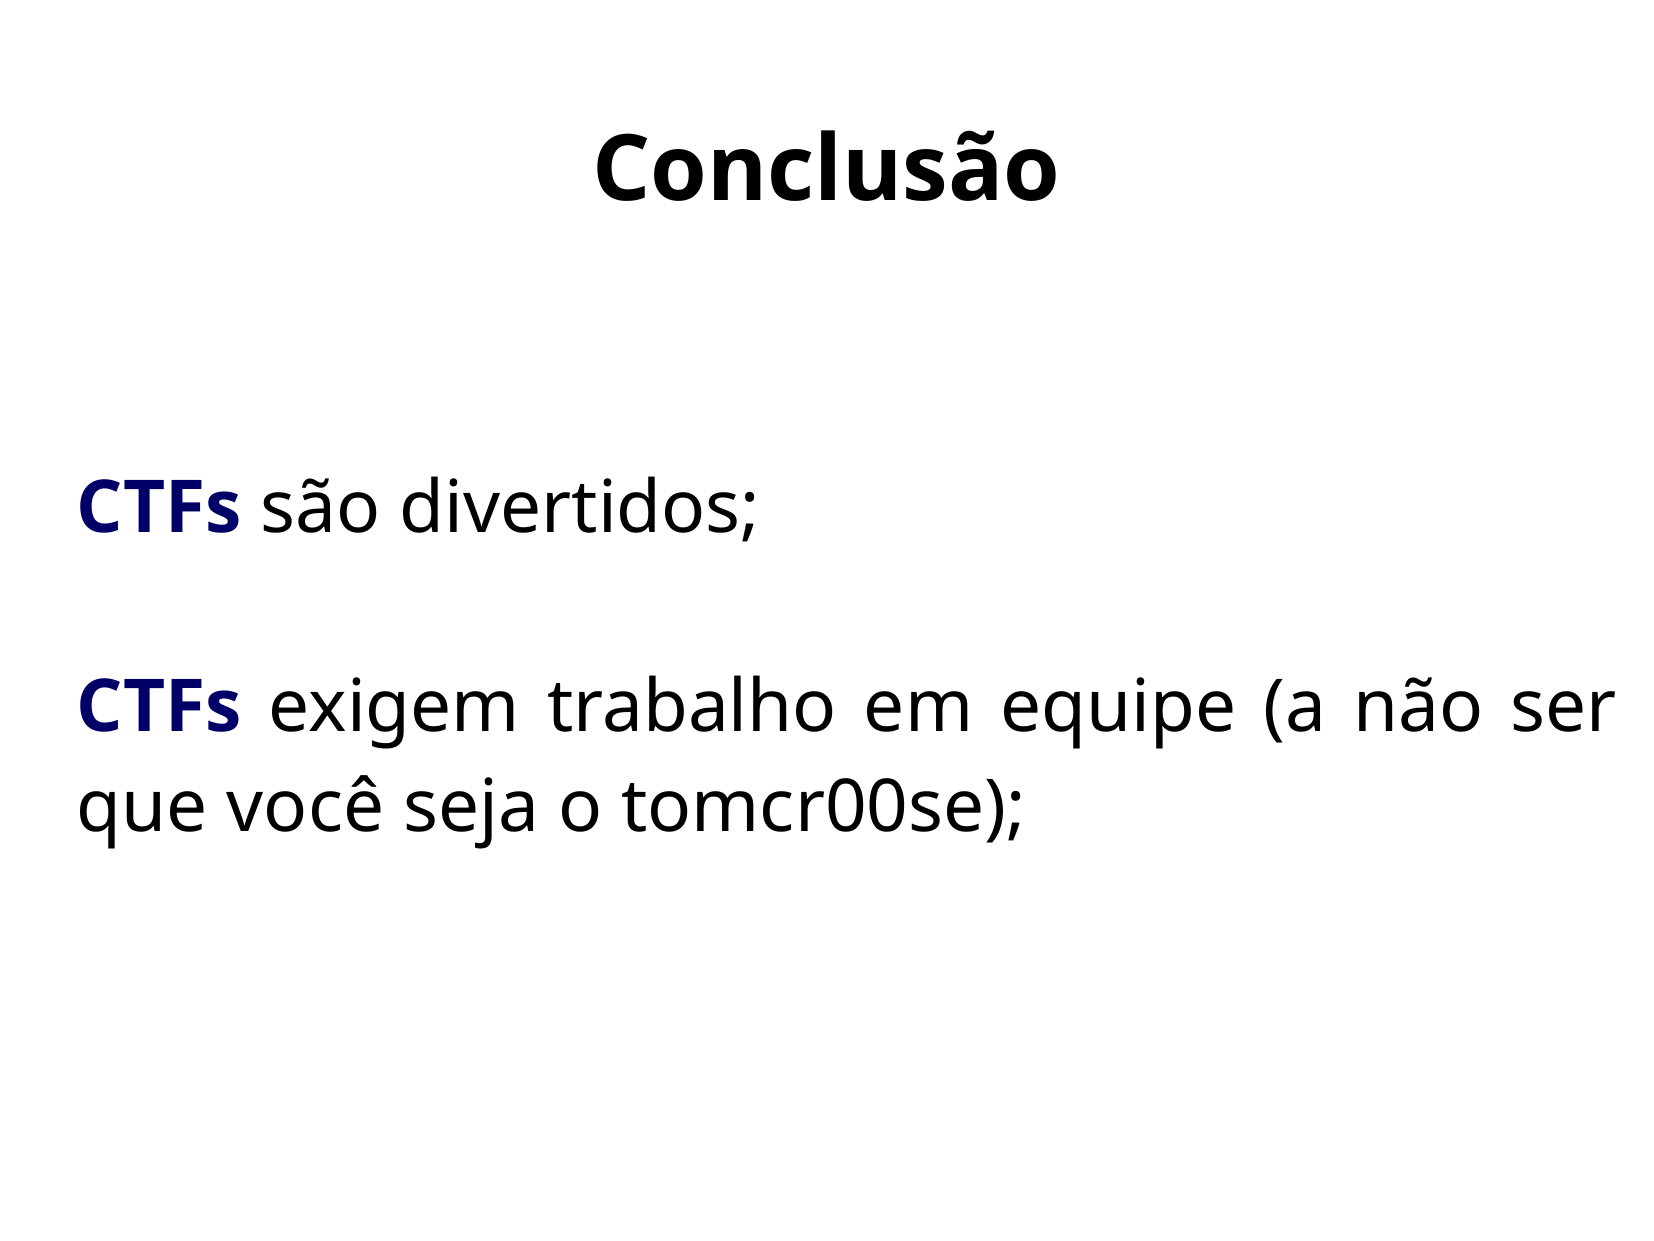

# Conclusão
CTFs são divertidos;
CTFs exigem trabalho em equipe (a não ser que você seja o tomcr00se);